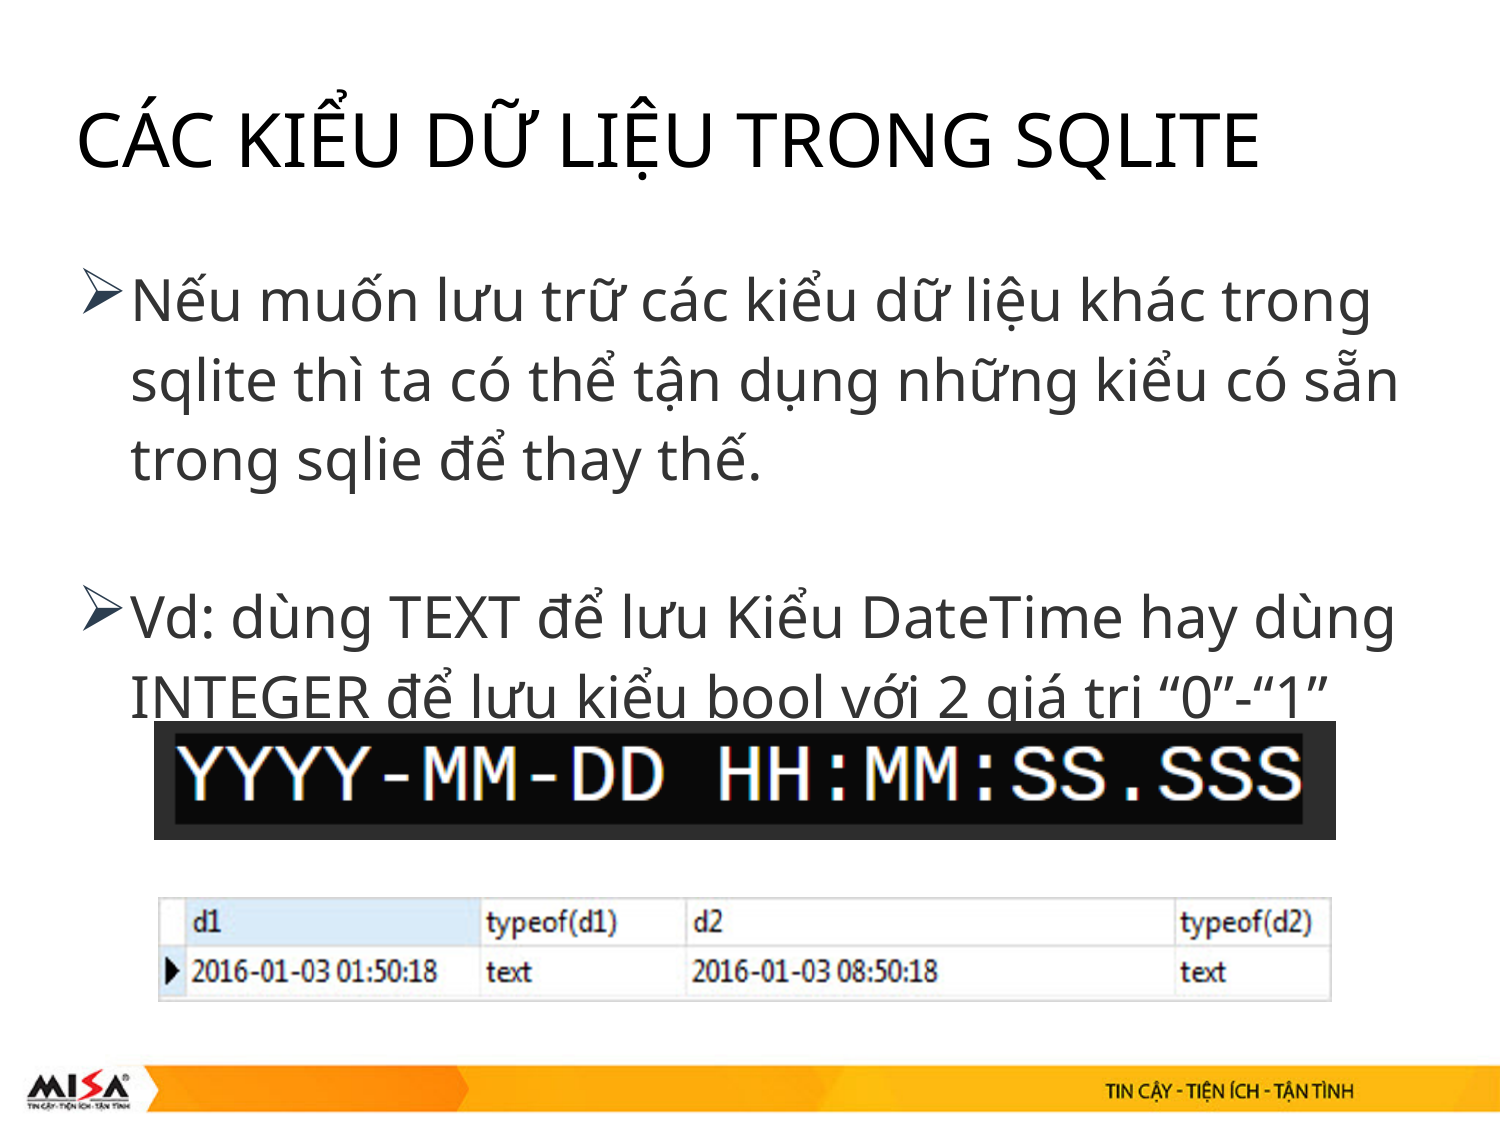

# CÁC KIỂU DỮ LIỆU TRONG SQLITE
Nếu muốn lưu trữ các kiểu dữ liệu khác trong sqlite thì ta có thể tận dụng những kiểu có sẵn trong sqlie để thay thế.
Vd: dùng TEXT để lưu Kiểu DateTime hay dùng INTEGER để lưu kiểu bool với 2 giá trị “0”-“1”